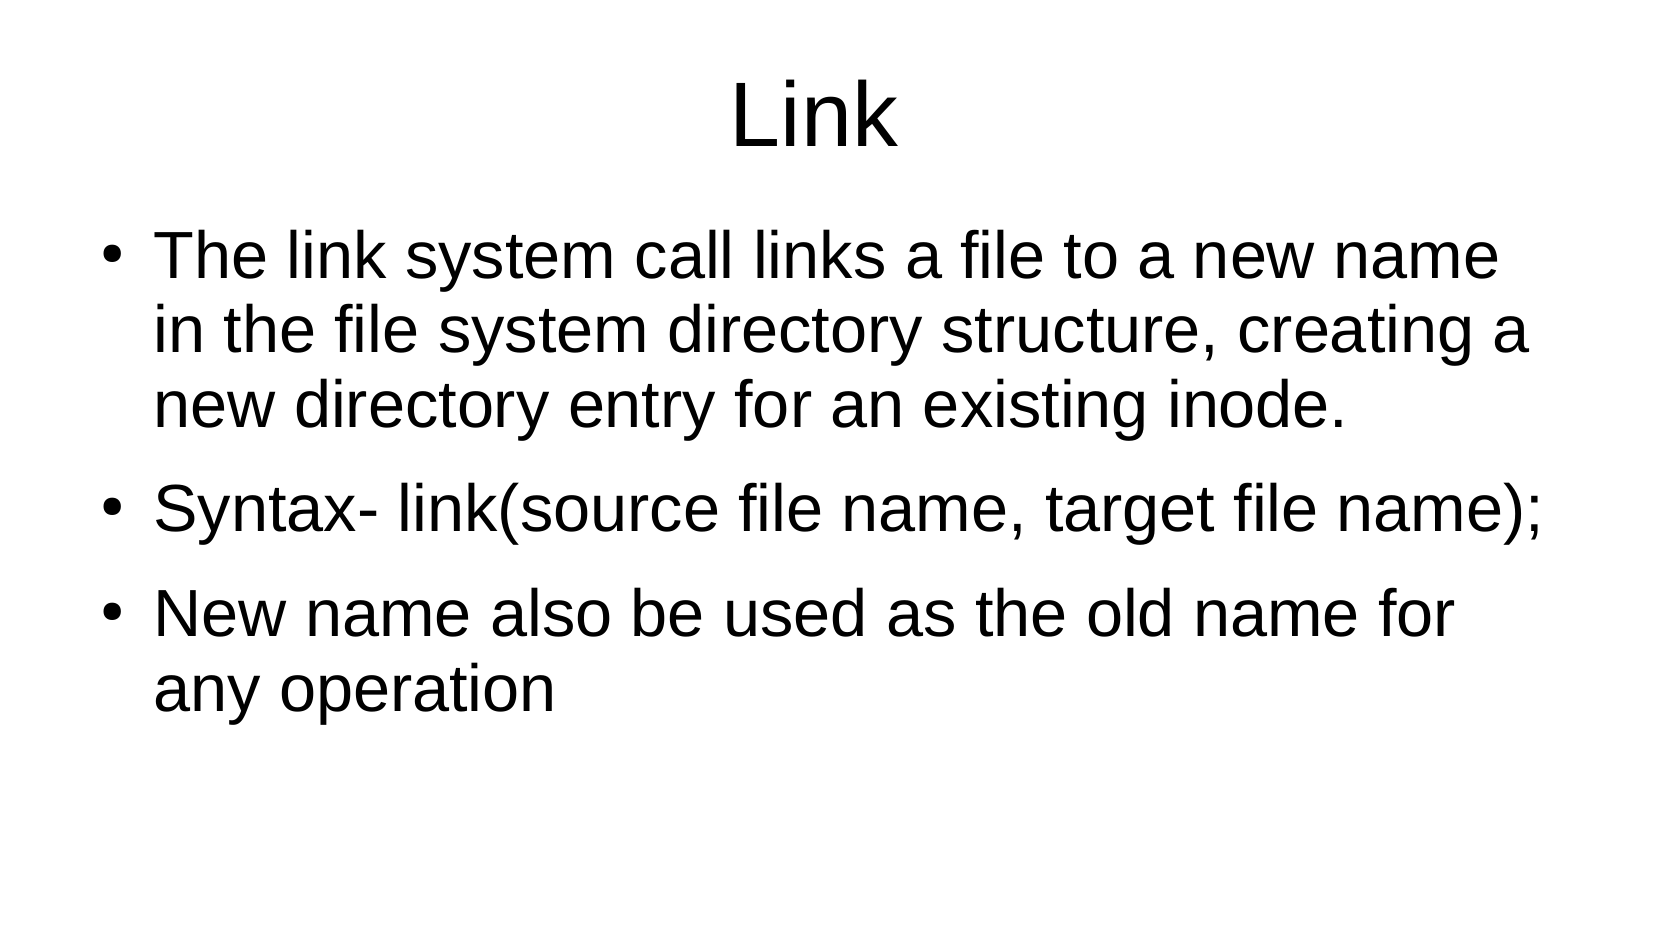

# Link
The link system call links a file to a new name in the file system directory structure, creating a new directory entry for an existing inode.
Syntax- link(source file name, target file name);
New name also be used as the old name for any operation